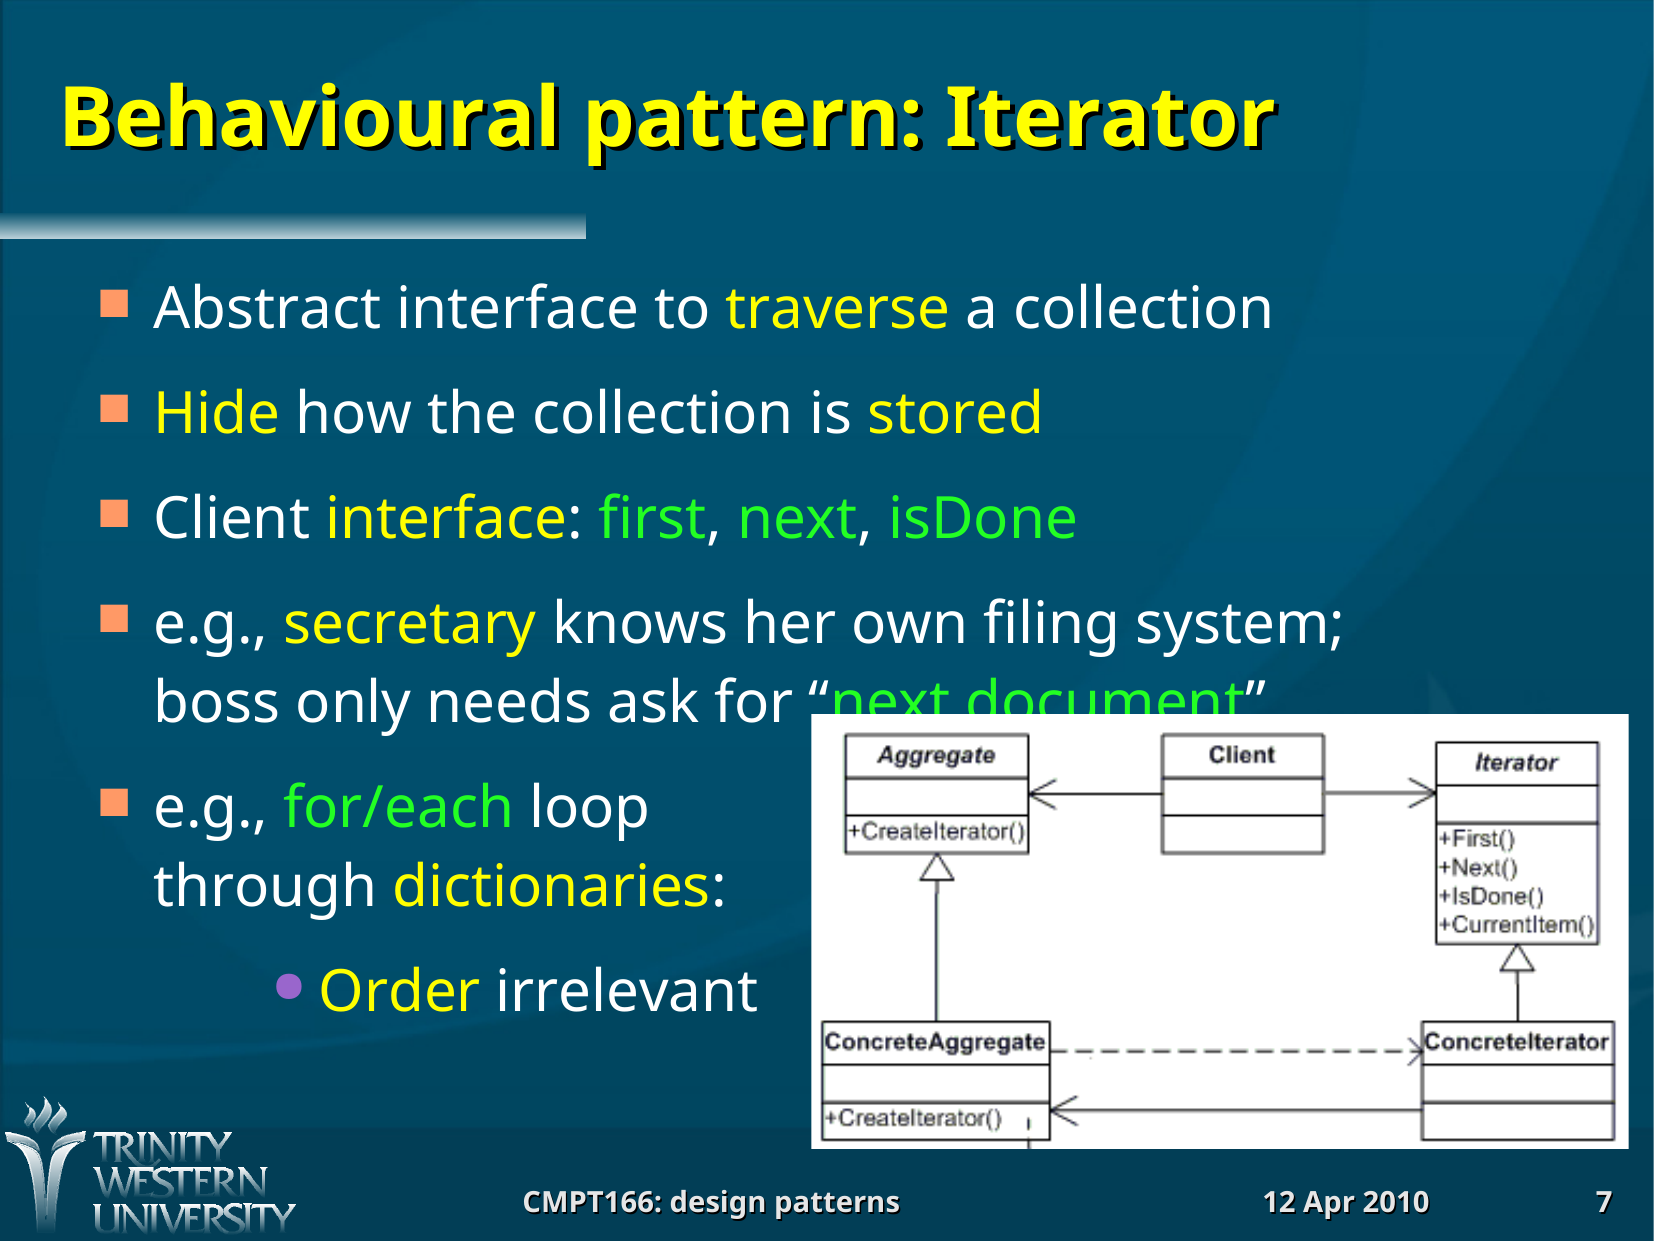

# Behavioural pattern: Iterator
Abstract interface to traverse a collection
Hide how the collection is stored
Client interface: first, next, isDone
e.g., secretary knows her own filing system;
boss only needs ask for “next document”
e.g., for/each loop
through dictionaries:
Order irrelevant
CMPT166: design patterns
12 Apr 2010
7